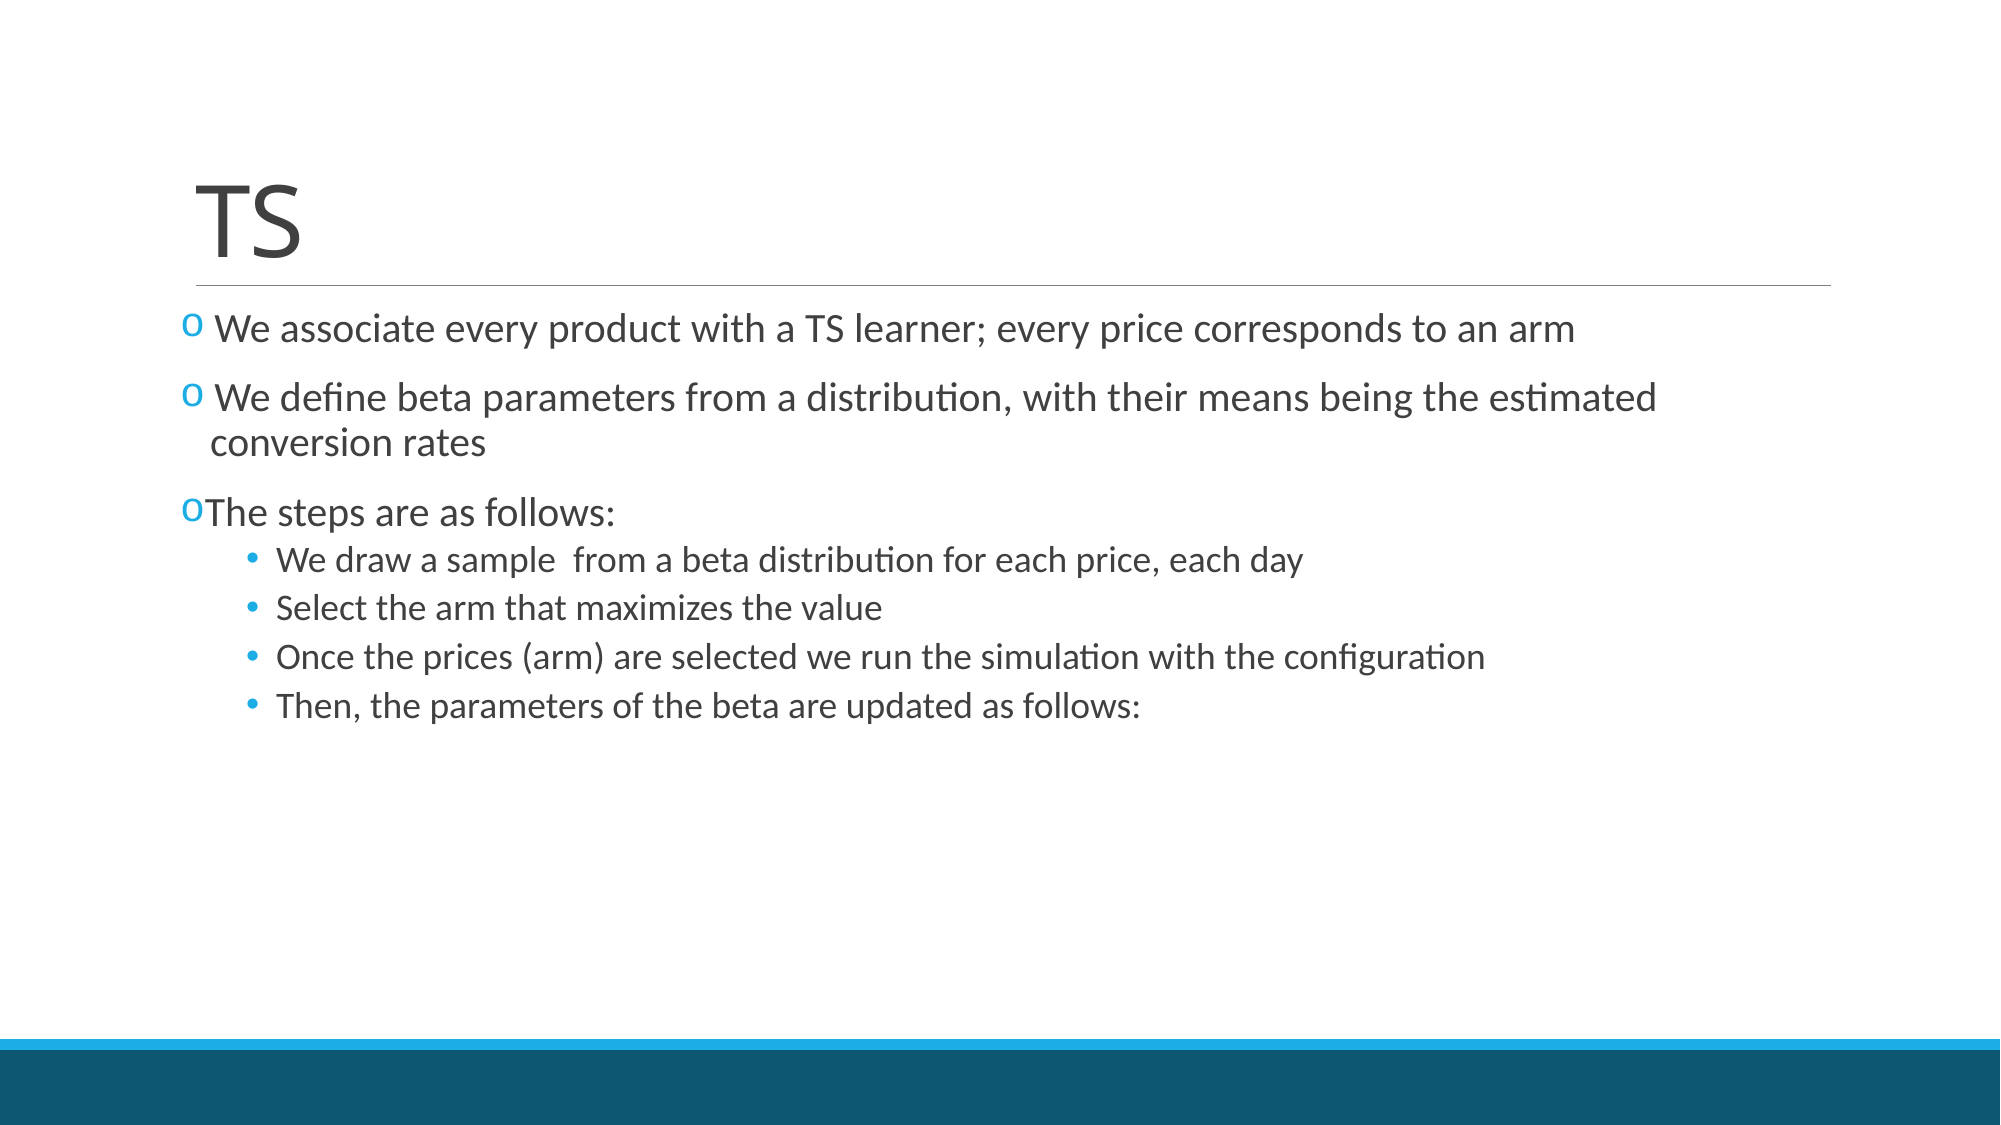

# TS
 We associate every product with a TS learner; every price corresponds to an arm
 We define beta parameters from a distribution, with their means being the estimated conversion rates
The steps are as follows:
We draw a sample from a beta distribution for each price, each day
Select the arm that maximizes the value
Once the prices (arm) are selected we run the simulation with the configuration
Then, the parameters of the beta are updated as follows: